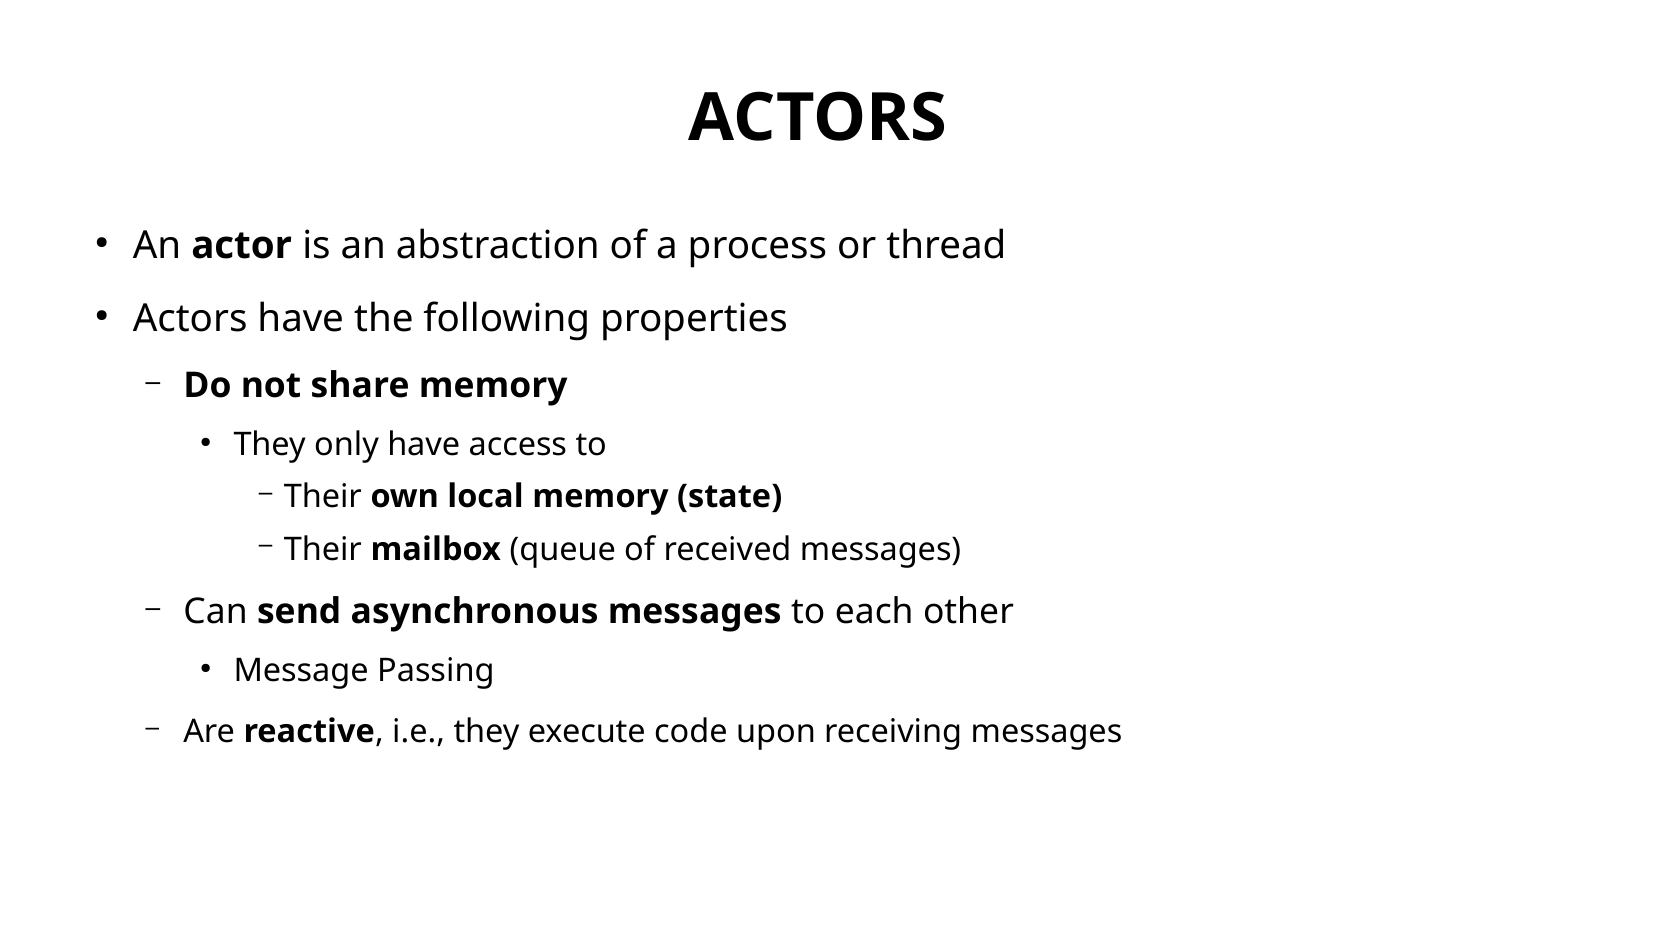

# ACTORS
An actor is an abstraction of a process or thread
Actors have the following properties
Do not share memory
They only have access to
Their own local memory (state)
Their mailbox (queue of received messages)
Can send asynchronous messages to each other
Message Passing
Are reactive, i.e., they execute code upon receiving messages